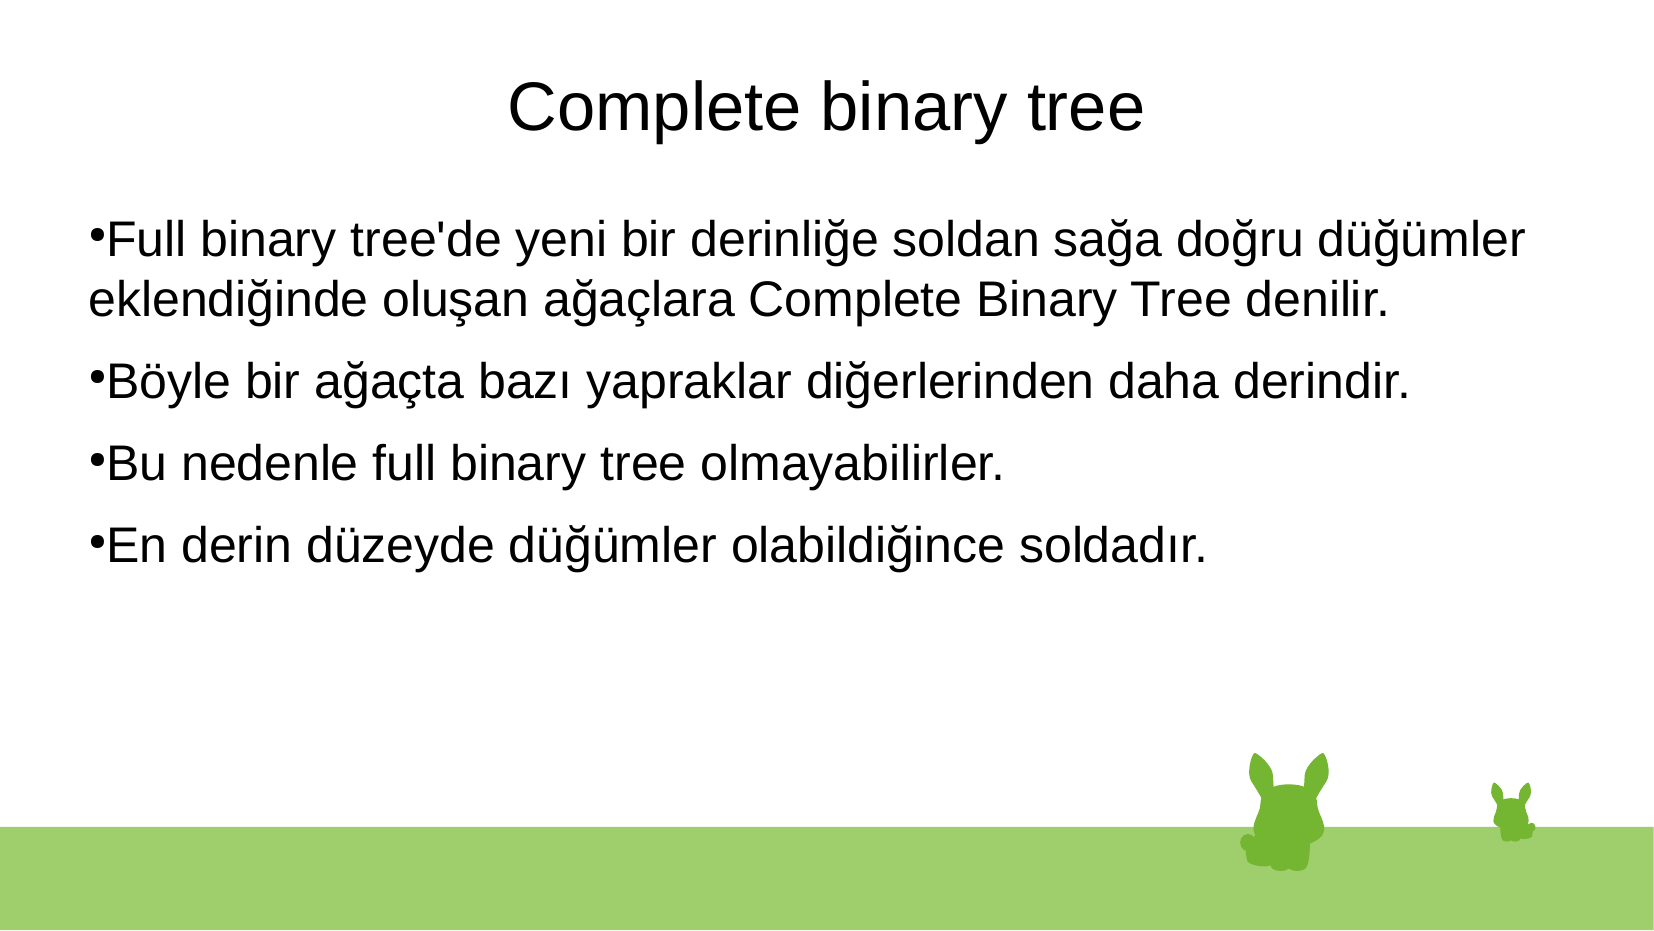

# C﻿omplete binary tree
﻿Full binary tree'de yeni bir derinliğe soldan sağa doğru düğümler eklendiğinde oluşan ağaçlara Complete Binary Tree denilir.
Böyle bir ağaçta bazı yapraklar diğerlerinden daha derindir.
Bu nedenle full binary tree olmayabilirler.
En derin düzeyde düğümler olabildiğince soldadır.